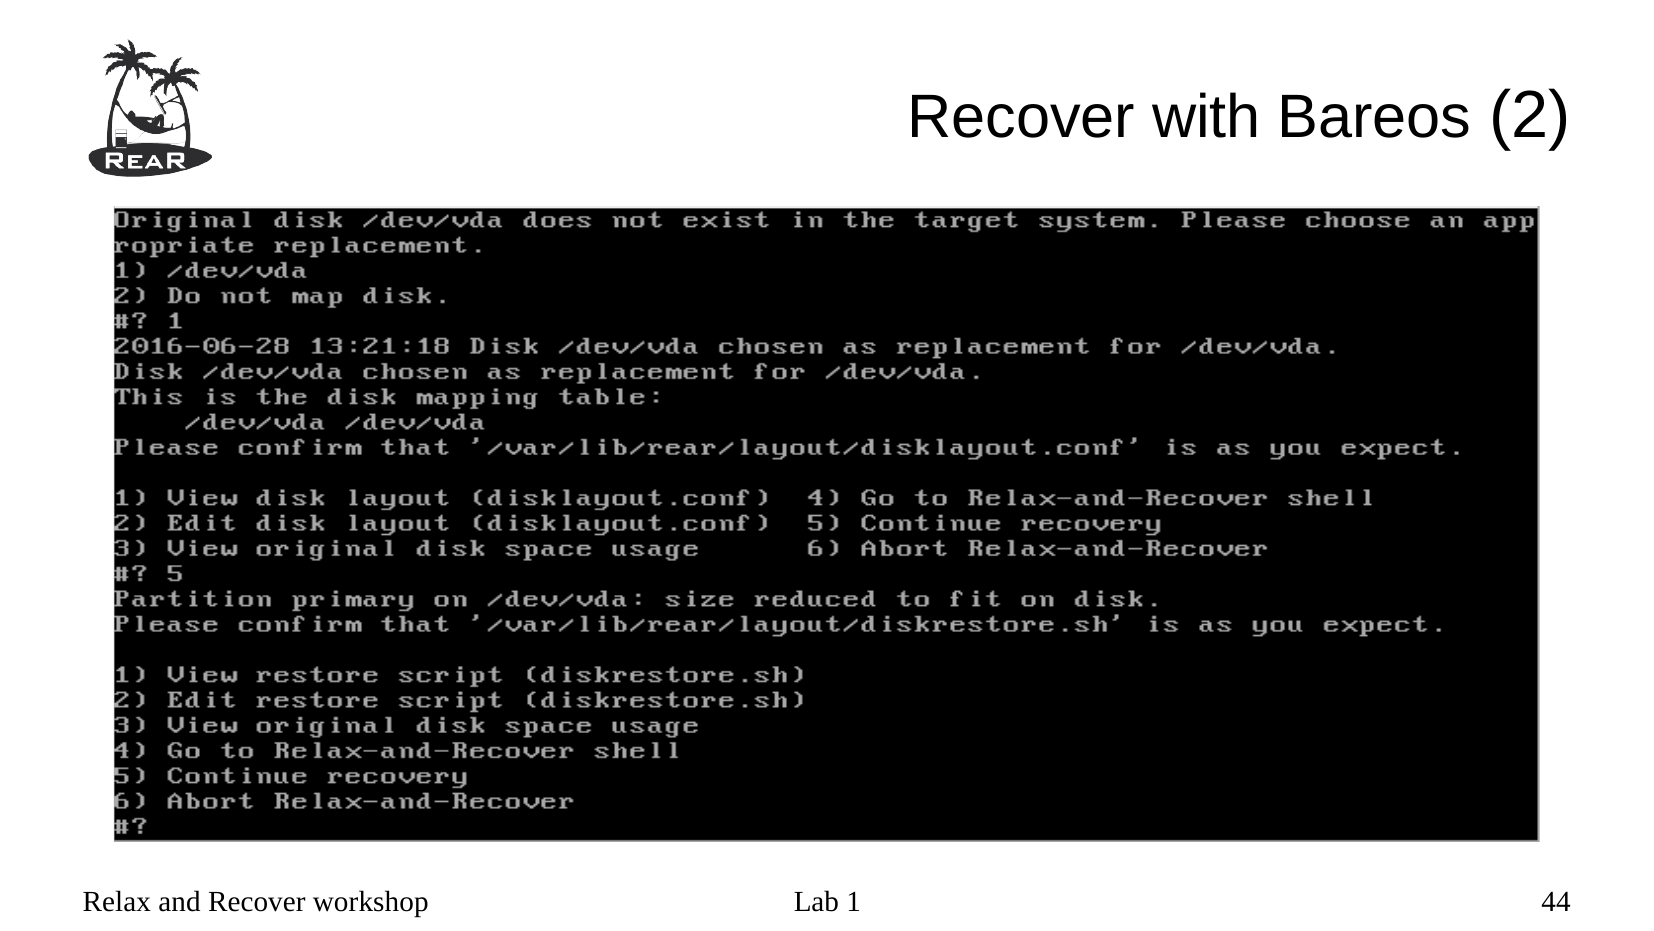

# Recover with Bareos (2)
Relax and Recover workshop
Lab 1
44